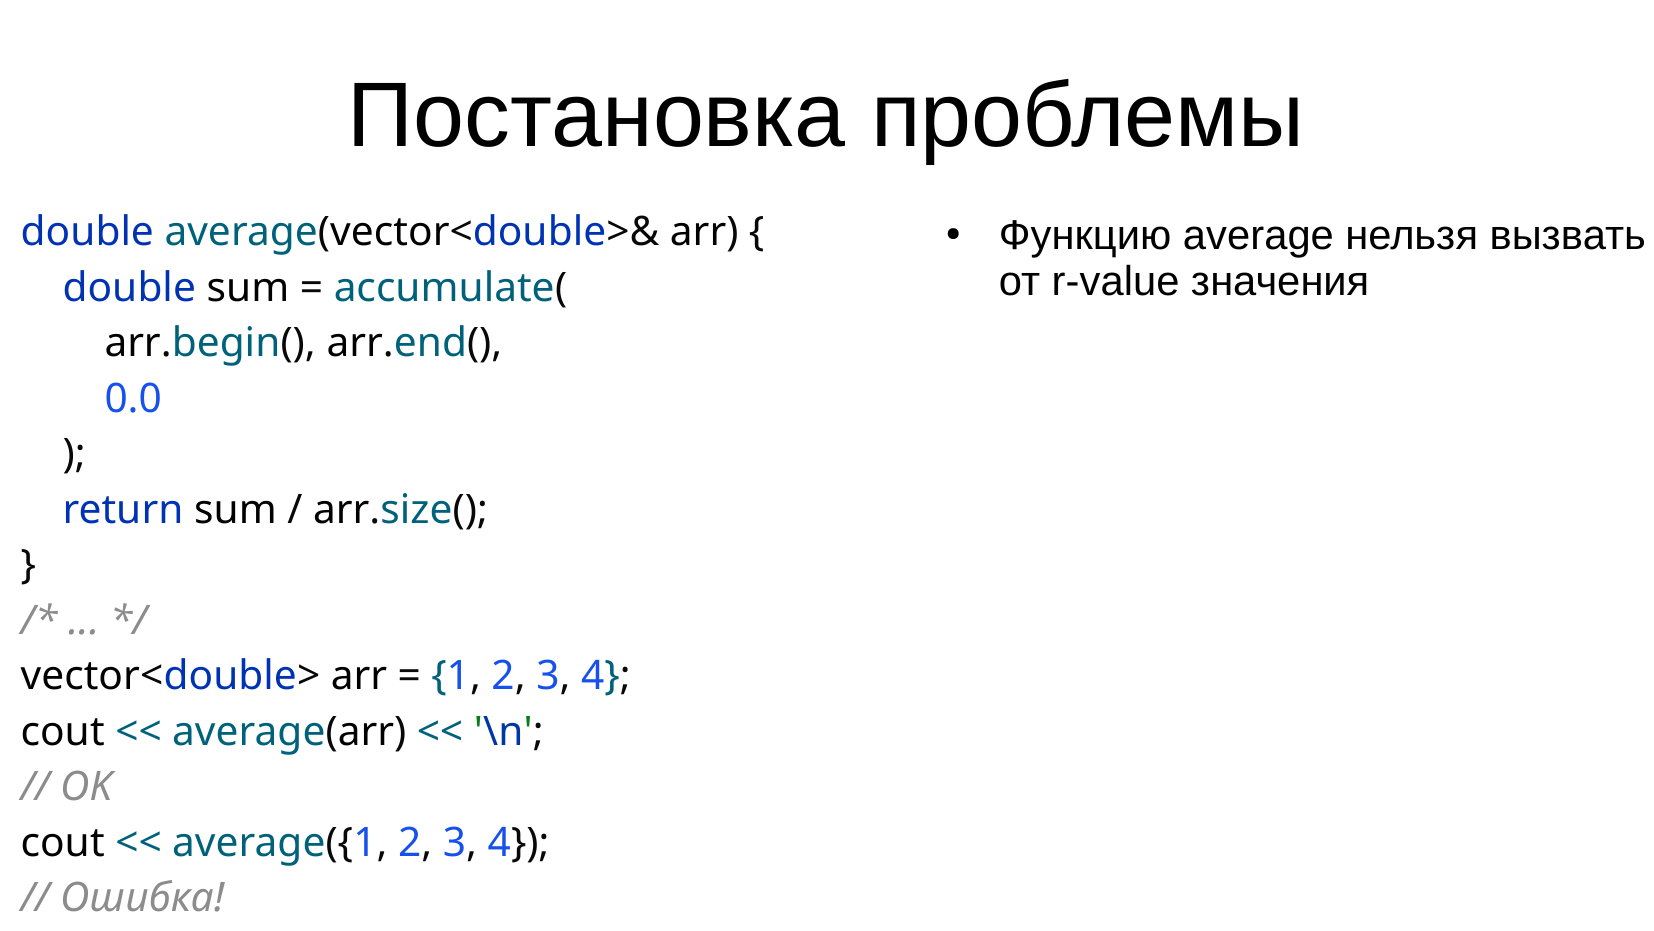

# Постановка проблемы
double average(vector<double>& arr) {
 double sum = accumulate(
 arr.begin(), arr.end(),
 0.0
 );
 return sum / arr.size();
}
/* ... */
vector<double> arr = {1, 2, 3, 4};
cout << average(arr) << '\n';
// OK
cout << average({1, 2, 3, 4});
// Ошибка!
Функцию average нельзя вызвать от r-value значения